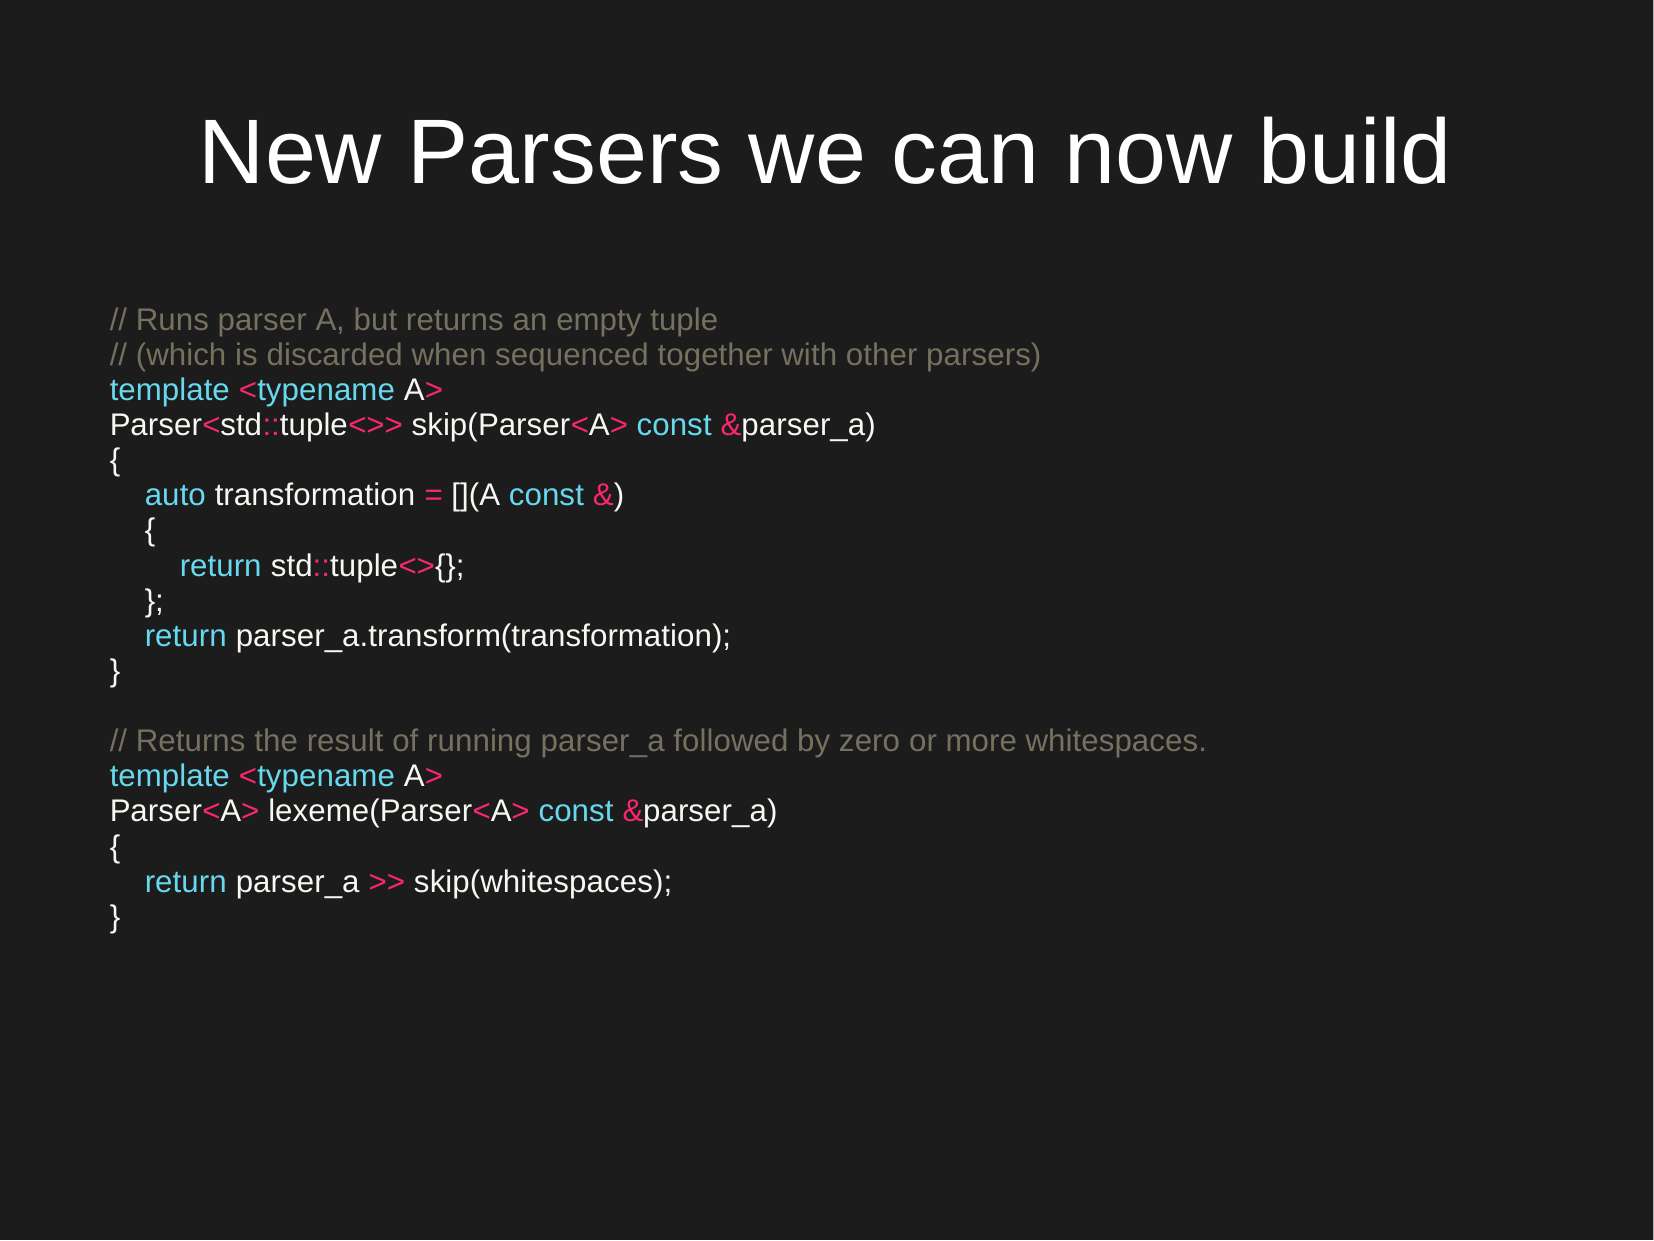

# New Parsers we can now build
 // Runs parser A, but returns an empty tuple
 // (which is discarded when sequenced together with other parsers)
 template <typename A>
 Parser<std::tuple<>> skip(Parser<A> const &parser_a)
 {
 auto transformation = [](A const &)
 {
 return std::tuple<>{};
 };
 return parser_a.transform(transformation);
 }
 // Returns the result of running parser_a followed by zero or more whitespaces.
 template <typename A>
 Parser<A> lexeme(Parser<A> const &parser_a)
 {
 return parser_a >> skip(whitespaces);
 }